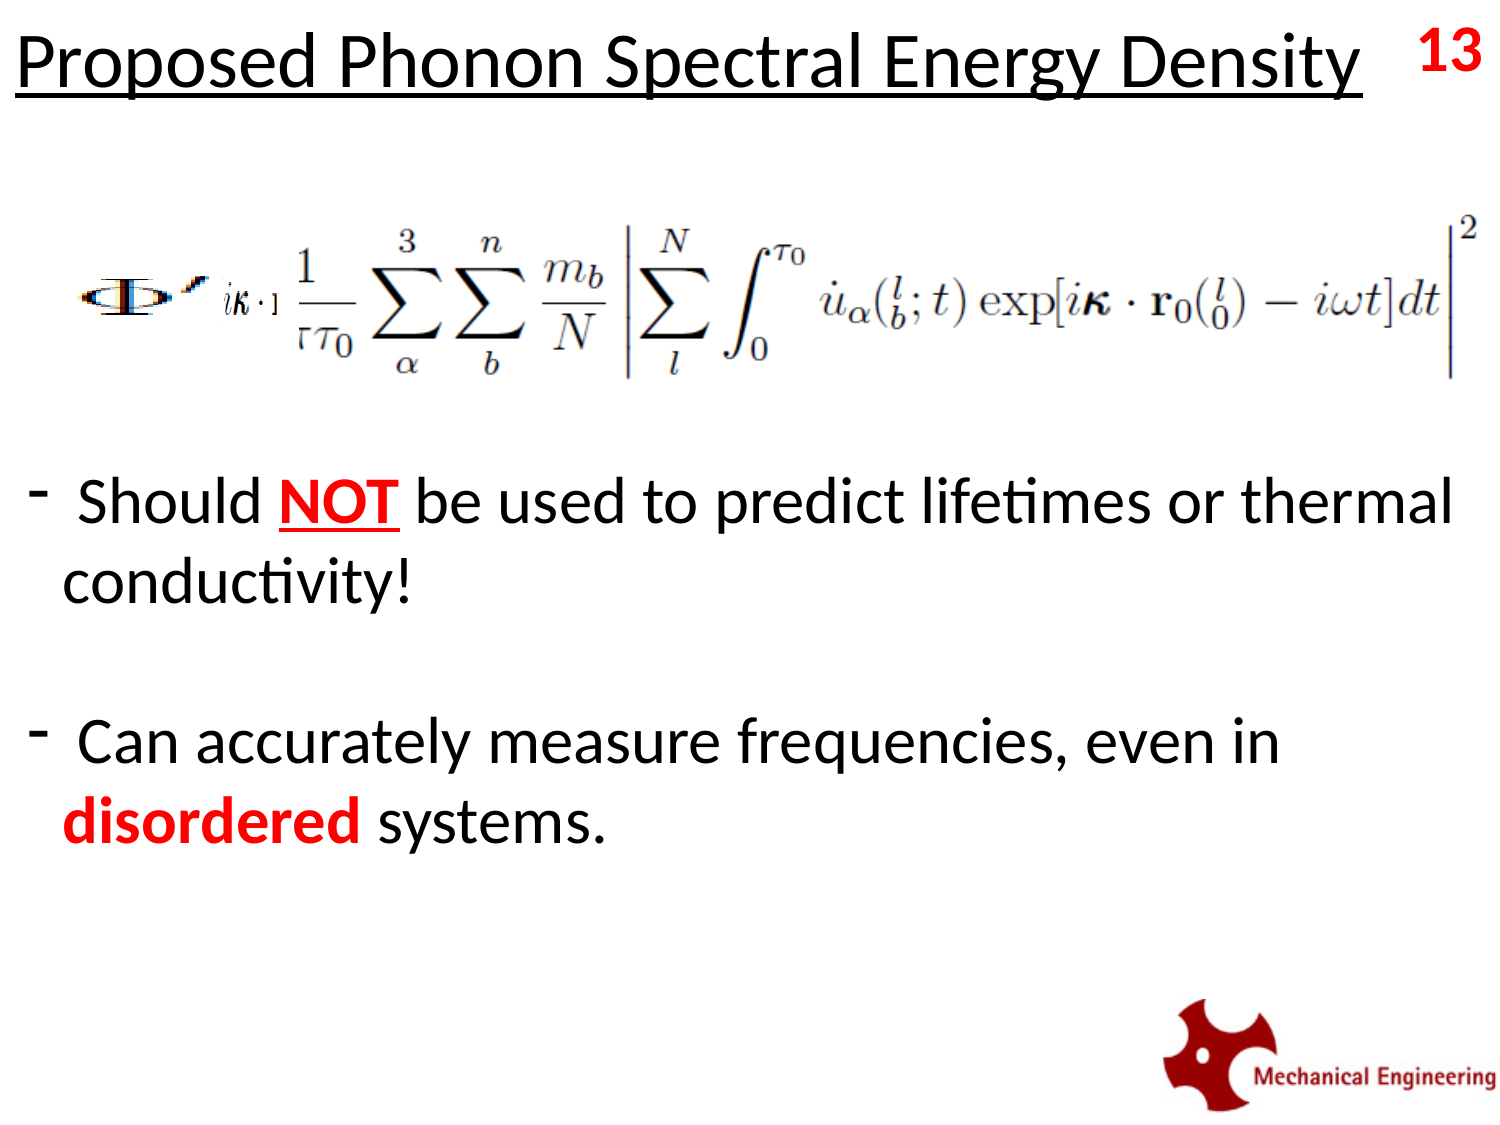

# Proposed Phonon Spectral Energy Density
13
 Should NOT be used to predict lifetimes or thermal conductivity!
 Can accurately measure frequencies, even in disordered systems.